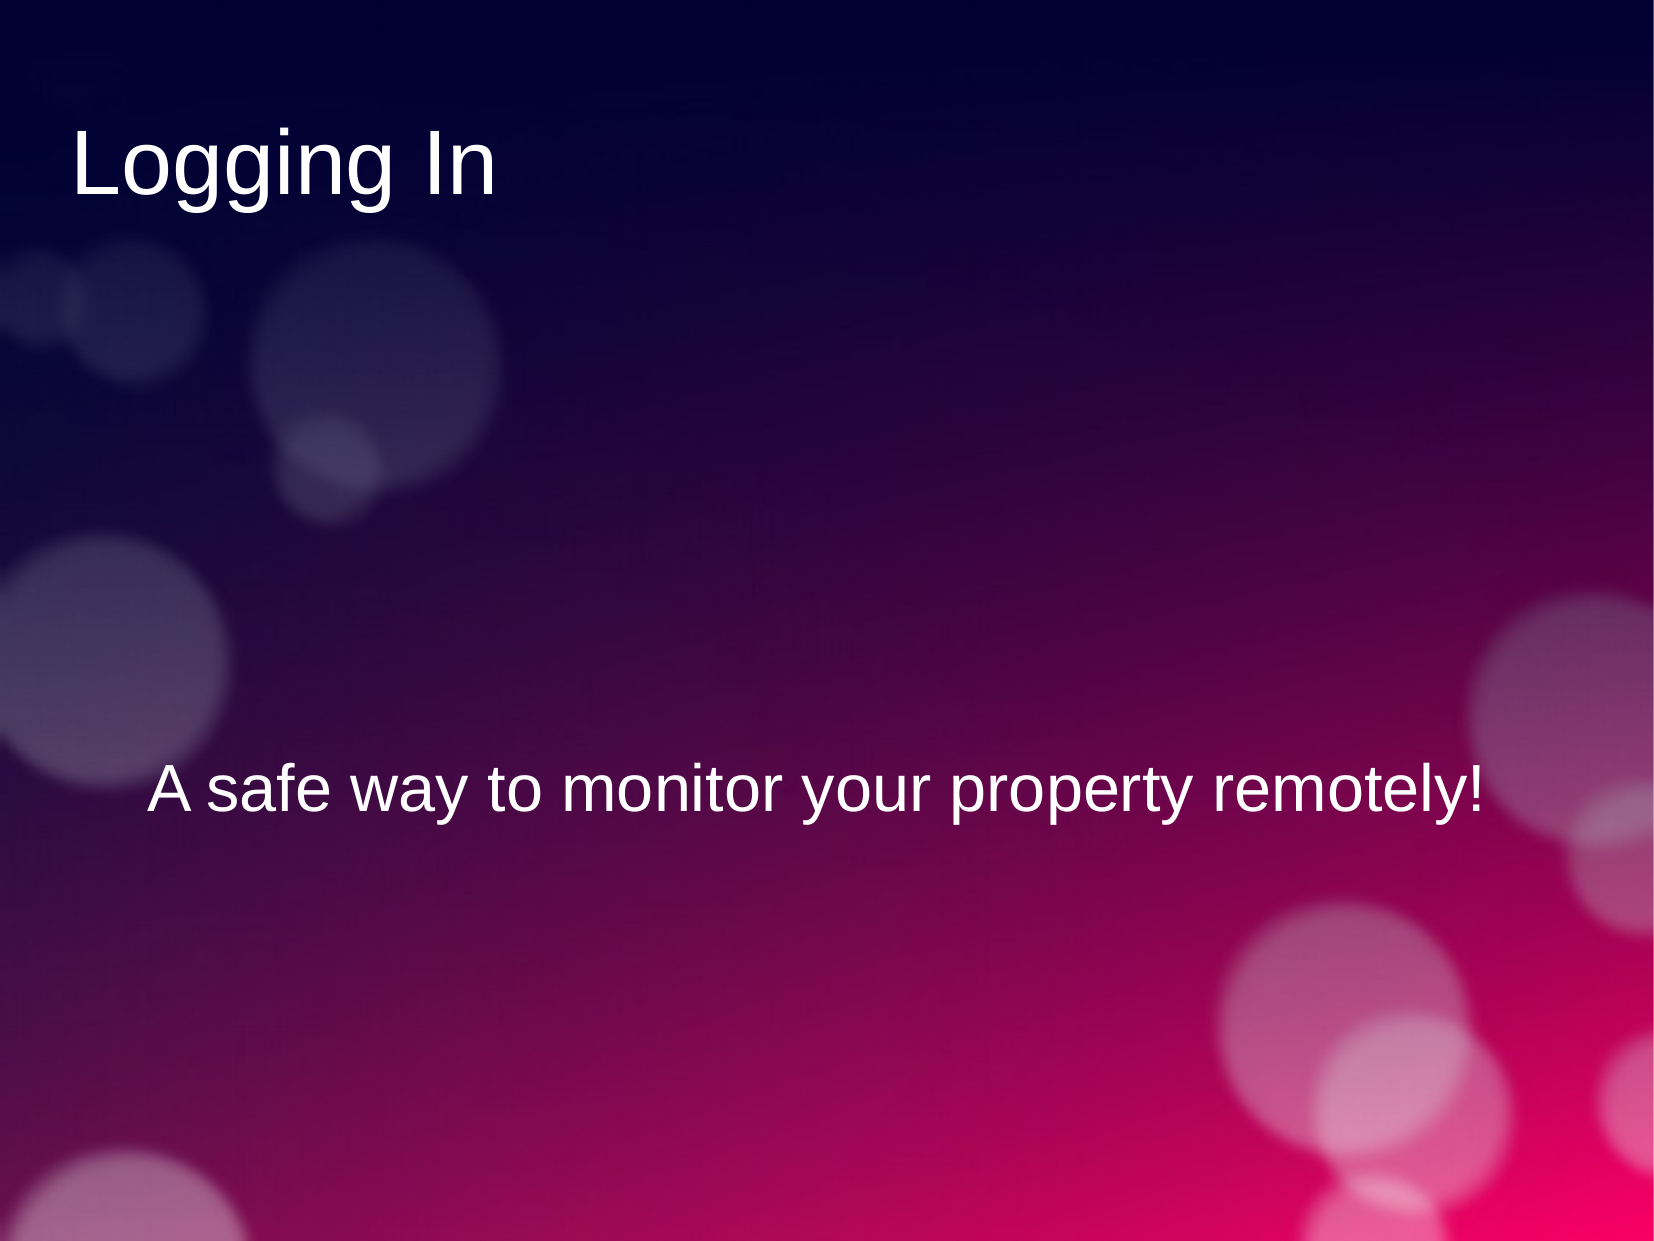

# Logging In
A safe way to monitor your property remotely!